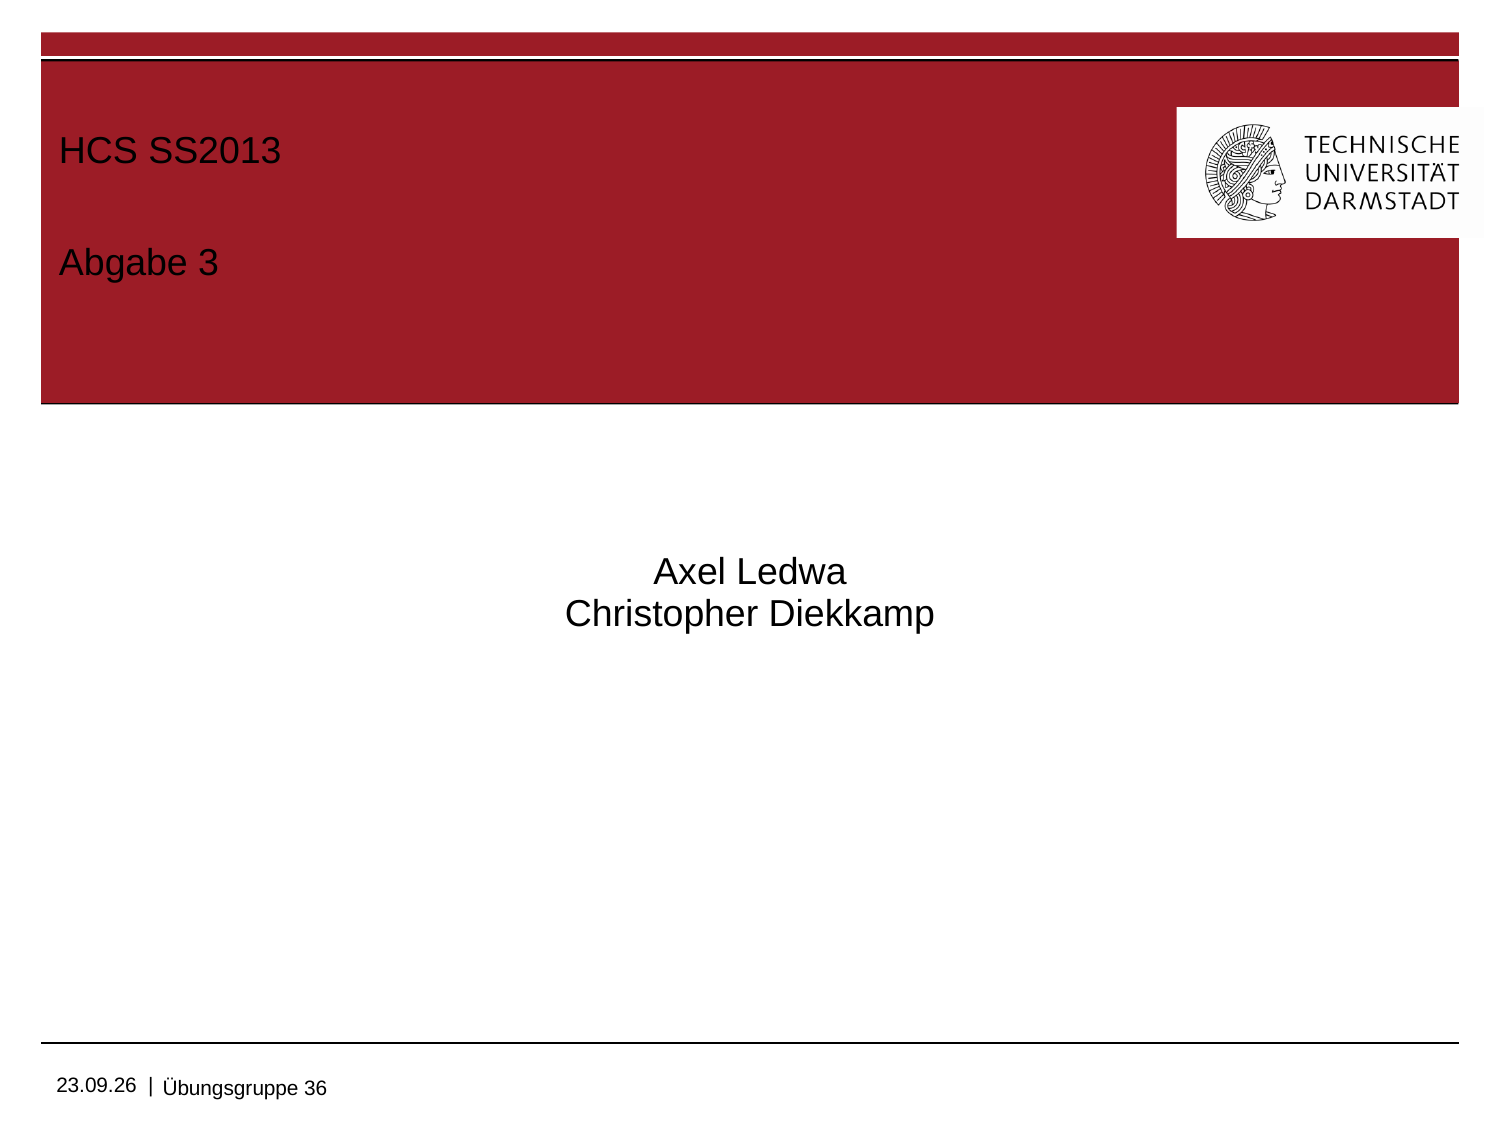

HCS SS2013
# Abgabe 3
Axel Ledwa
Christopher Diekkamp
Übungsgruppe 36